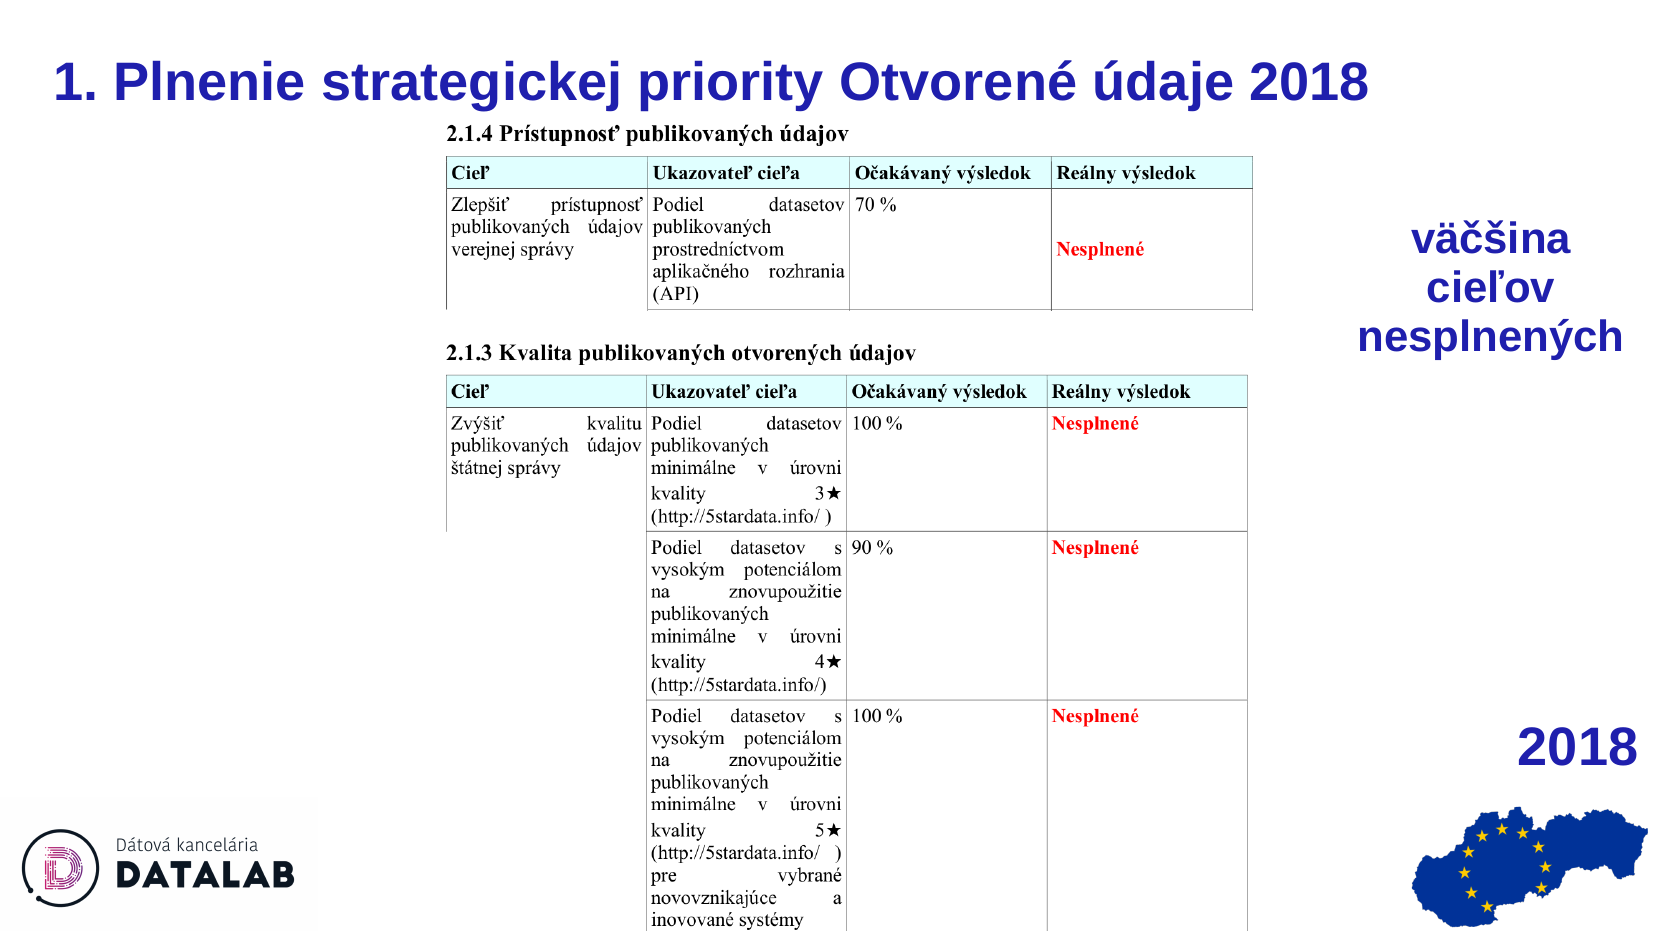

# 1. Plnenie strategickej priority Otvorené údaje 2018
väčšina
cieľov
nesplnených
2018